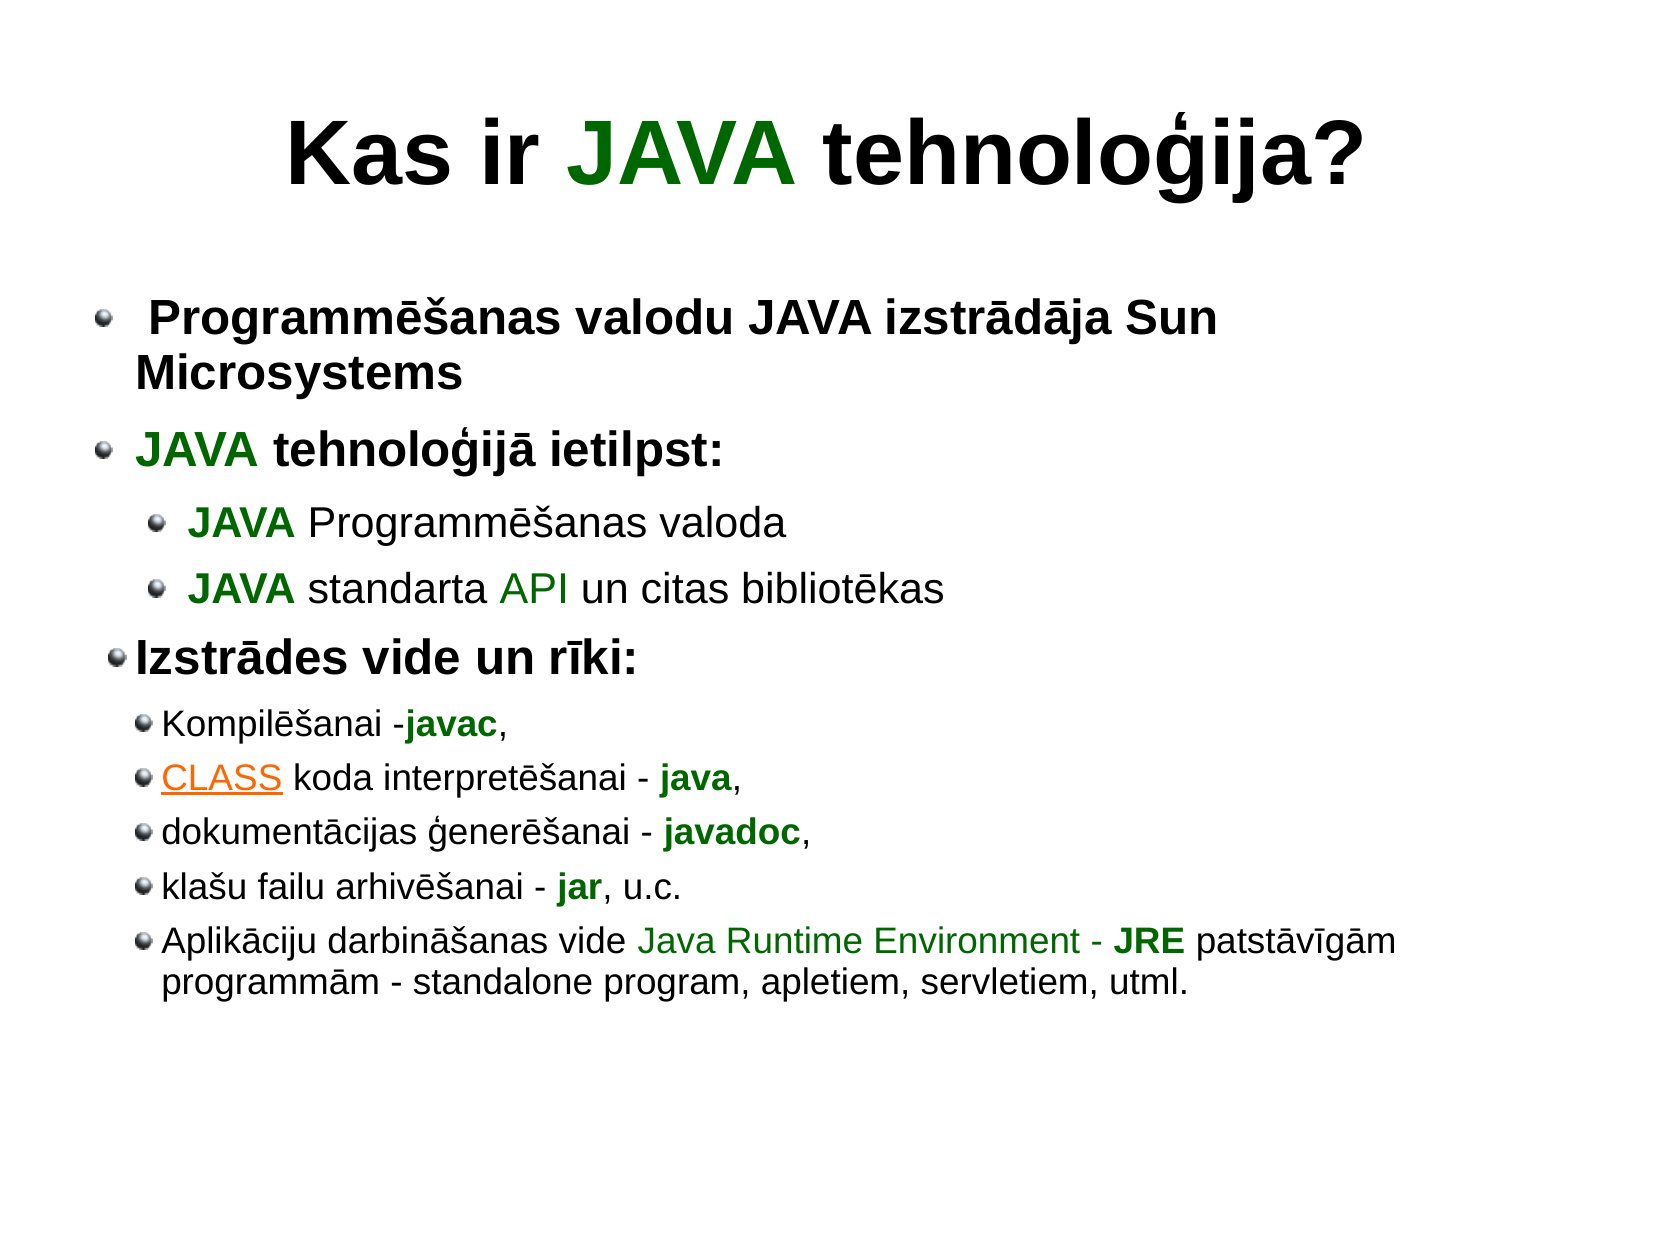

# Kas ir JAVA tehnoloģija?
 Programmēšanas valodu JAVA izstrādāja Sun 	 Microsystems
JAVA tehnoloģijā ietilpst:
JAVA Programmēšanas valoda
JAVA standarta API un citas bibliotēkas
Izstrādes vide un rīki:
Kompilēšanai -javac,
CLASS koda interpretēšanai - java,
dokumentācijas ģenerēšanai - javadoc,
klašu failu arhivēšanai - jar, u.c.
Aplikāciju darbināšanas vide Java Runtime Environment - JRE patstāvīgām programmām - standalone program, apletiem, servletiem, utml.